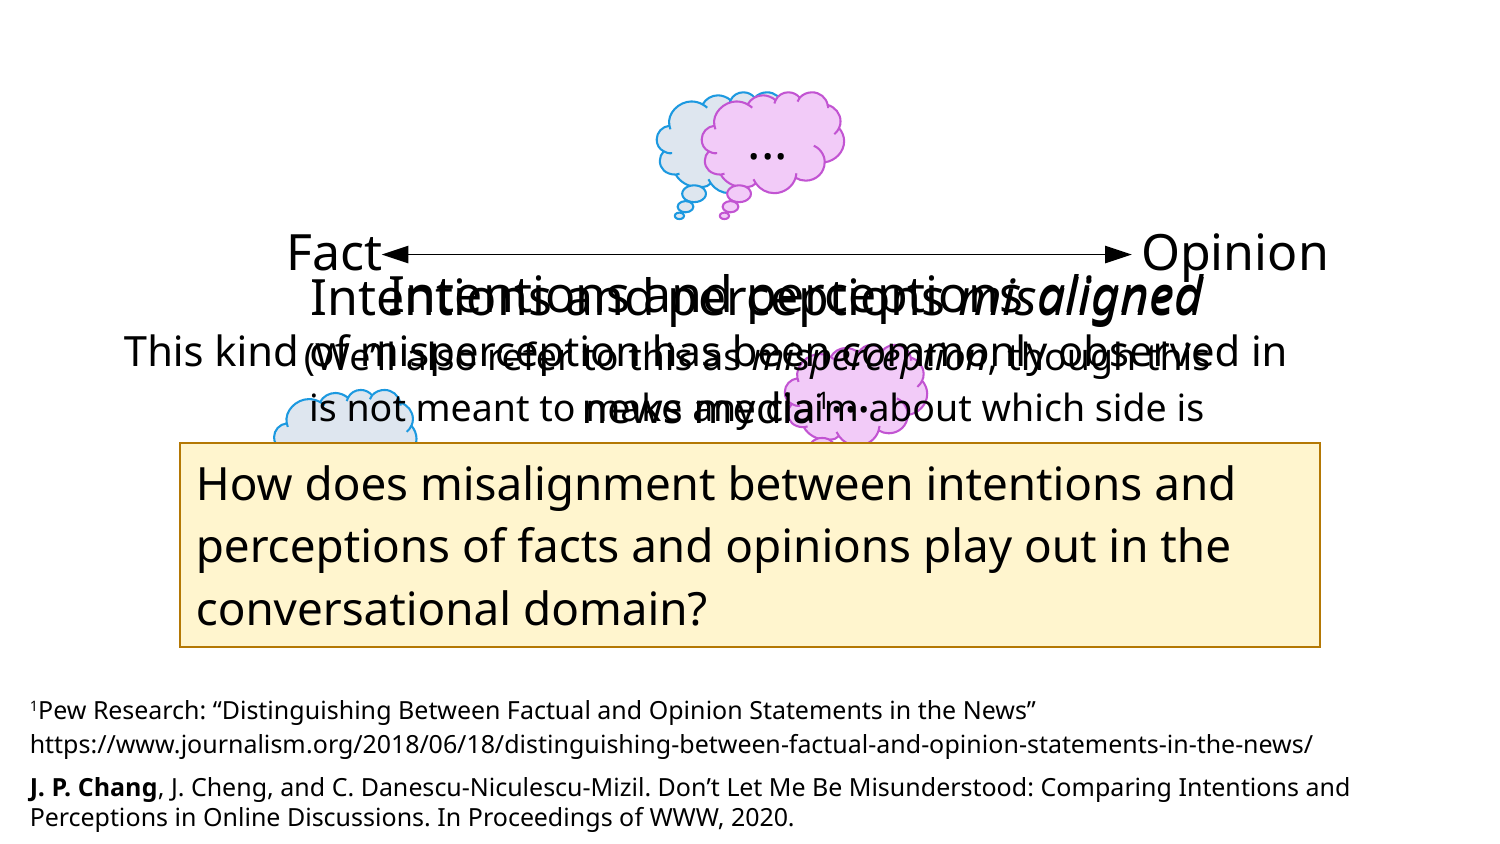

...
...
Fact
Opinion
Intentions and perceptions aligned
Intentions and perceptions misaligned
(We’ll also refer to this as misperception, though this is not meant to make any claim about which side is “correct”)
This kind of misperception has been commonly observed in news media1
...
...
How does misalignment between intentions and perceptions of facts and opinions play out in the conversational domain?
1Pew Research: “Distinguishing Between Factual and Opinion Statements in the News” https://www.journalism.org/2018/06/18/distinguishing-between-factual-and-opinion-statements-in-the-news/
J. P. Chang, J. Cheng, and C. Danescu-Niculescu-Mizil. Don’t Let Me Be Misunderstood: Comparing Intentions and Perceptions in Online Discussions. In Proceedings of WWW, 2020.